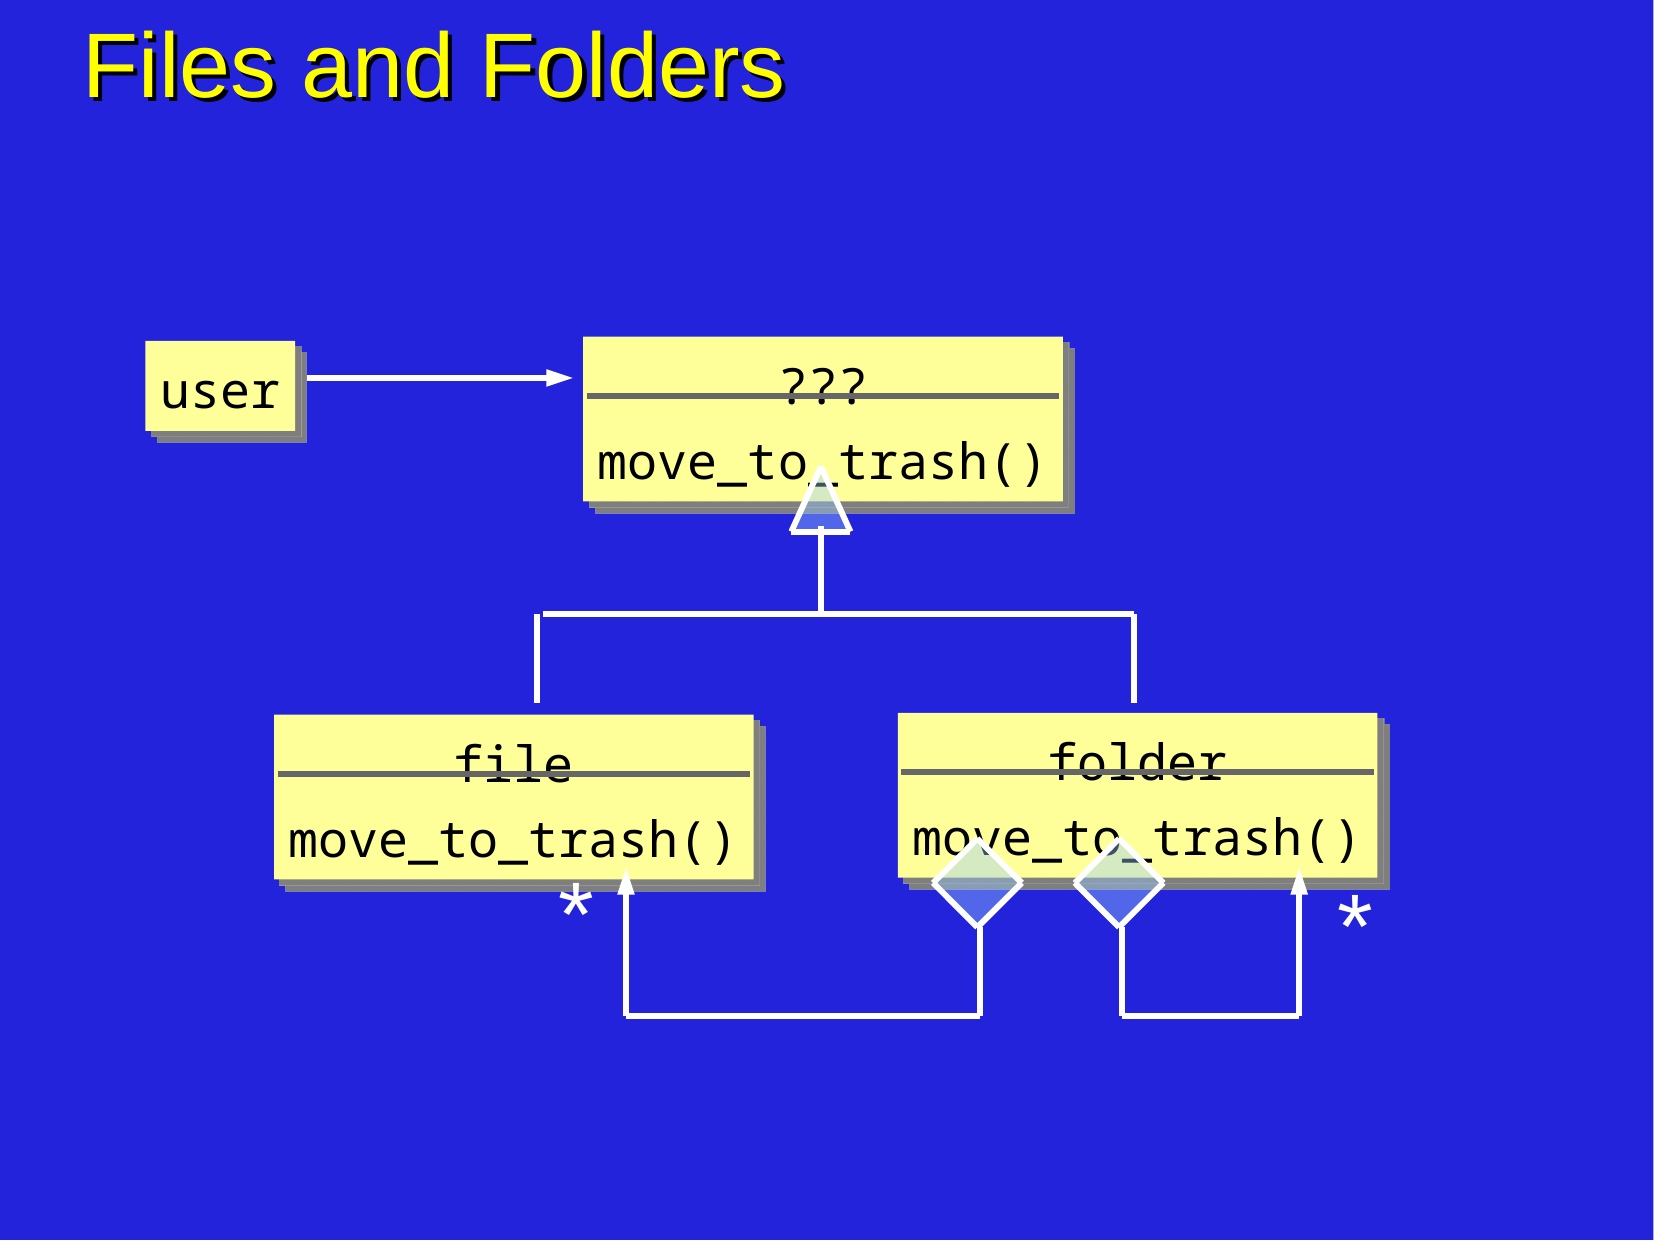

# Files and Folders
???
move_to_trash()
user
folder
move_to_trash()
file
move_to_trash()
*
*